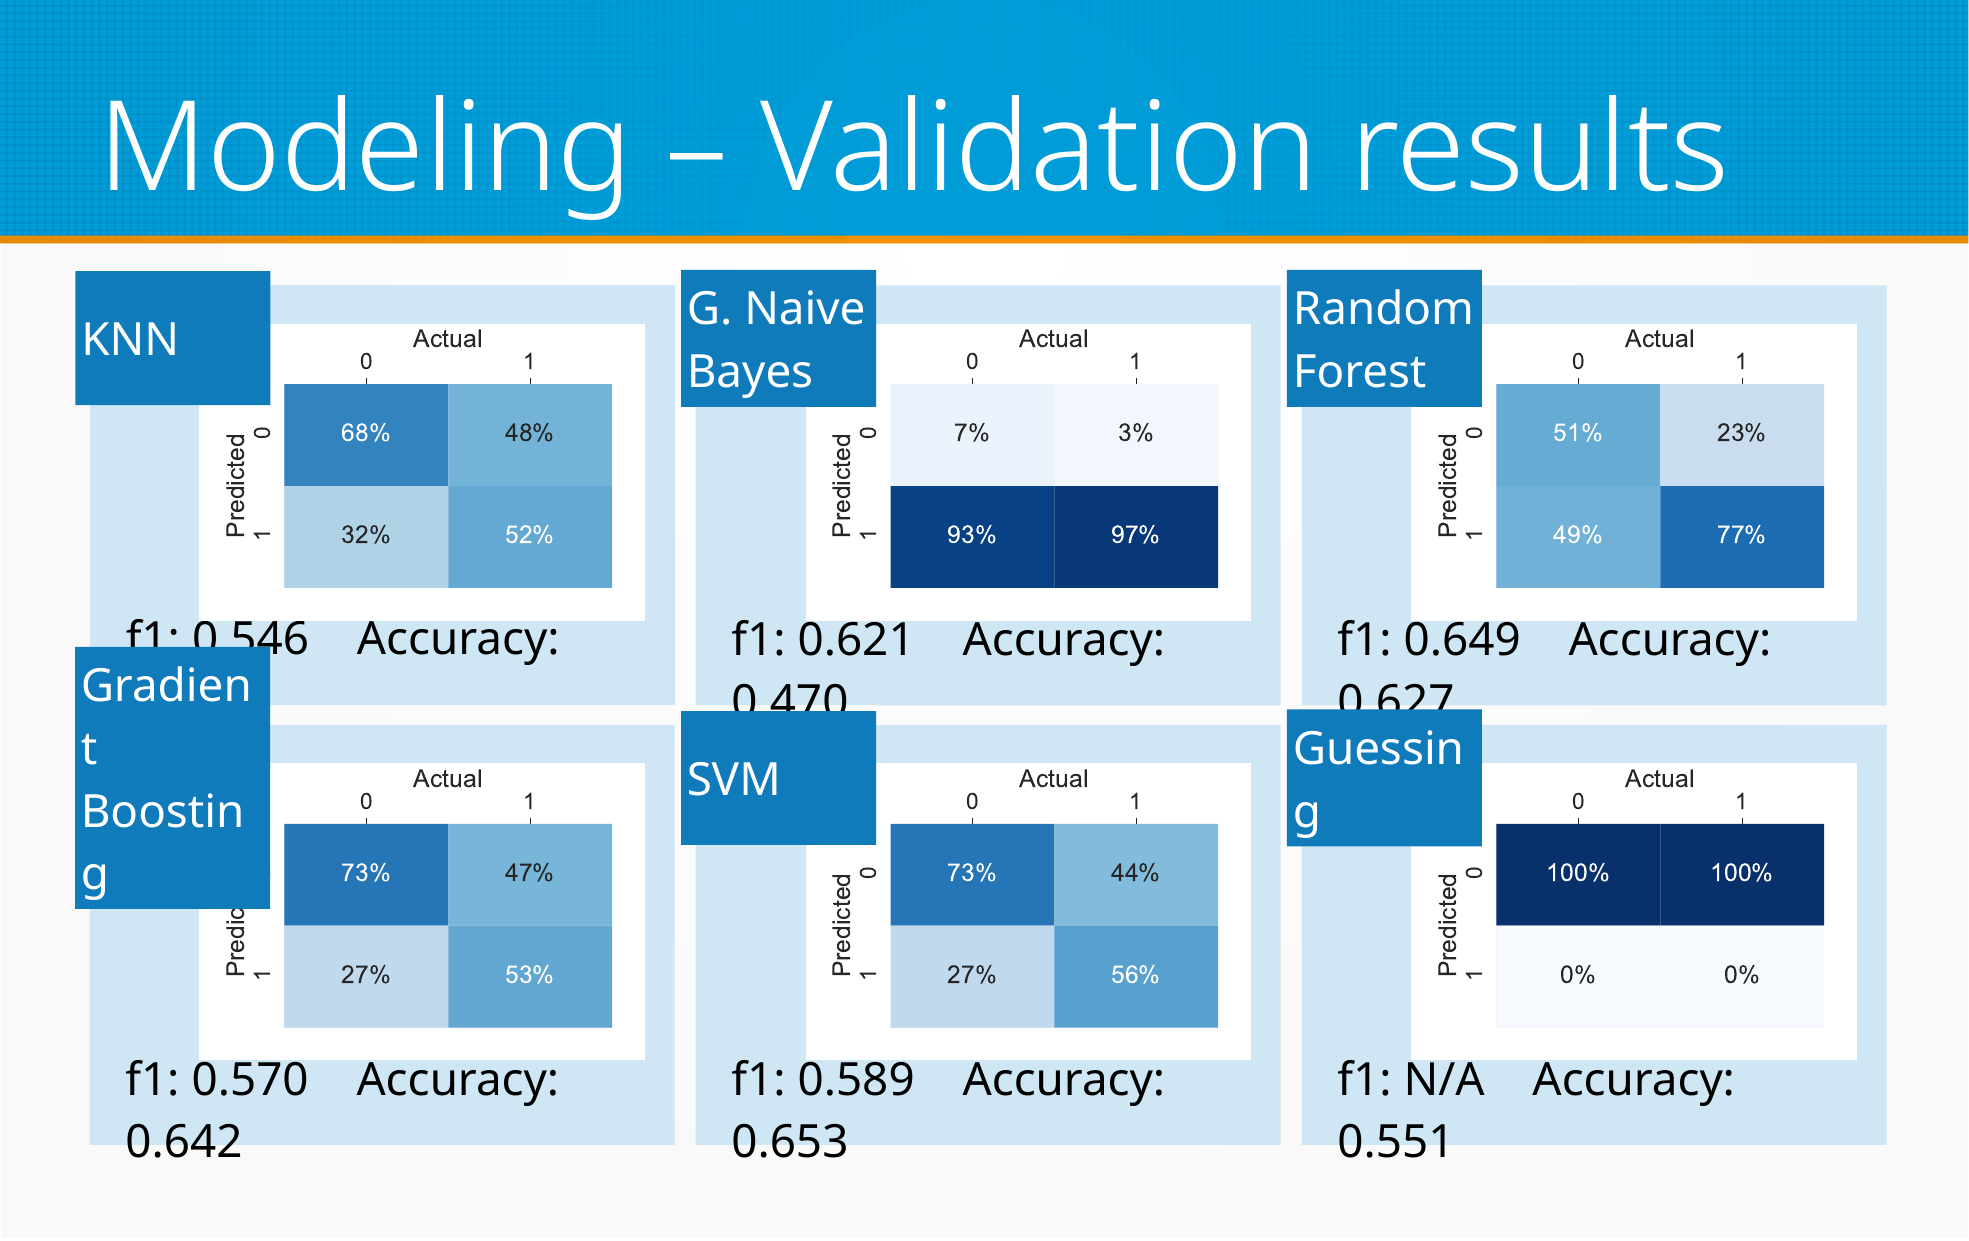

# Modeling – Validation results
G. Naive Bayes
Random
Forest
KNN
f1: 0.546 Accuracy: 0.610
f1: 0.621 Accuracy: 0.470
f1: 0.649 Accuracy: 0.627
Gradient
Boosting
Guessing
SVM
f1: 0.570 Accuracy: 0.642
f1: 0.589 Accuracy: 0.653
f1: N/A Accuracy: 0.551